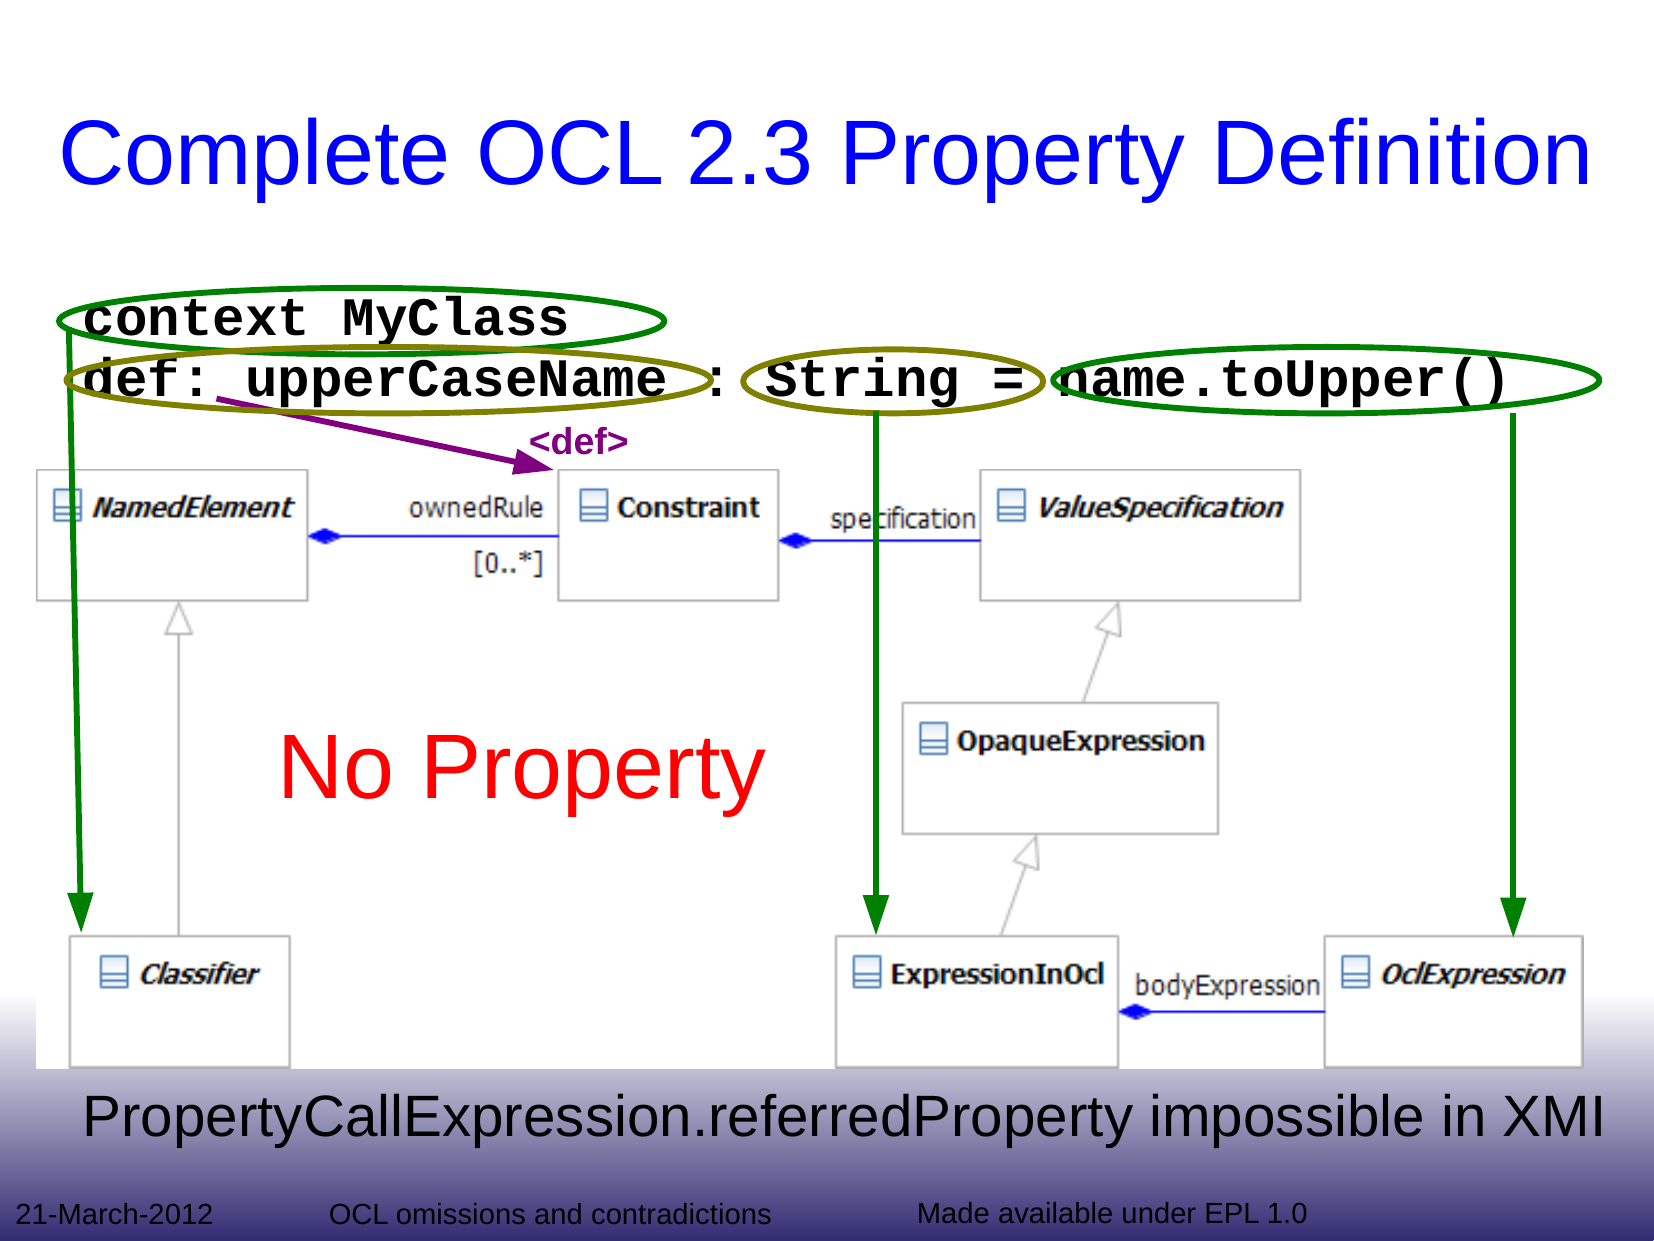

# Complete OCL 2.3 Property Definition
context MyClass
def: upperCaseName : String = name.toUpper()
 No Property
PropertyCallExpression.referredProperty impossible in XMI
<def>
21-March-2012
OCL omissions and contradictions